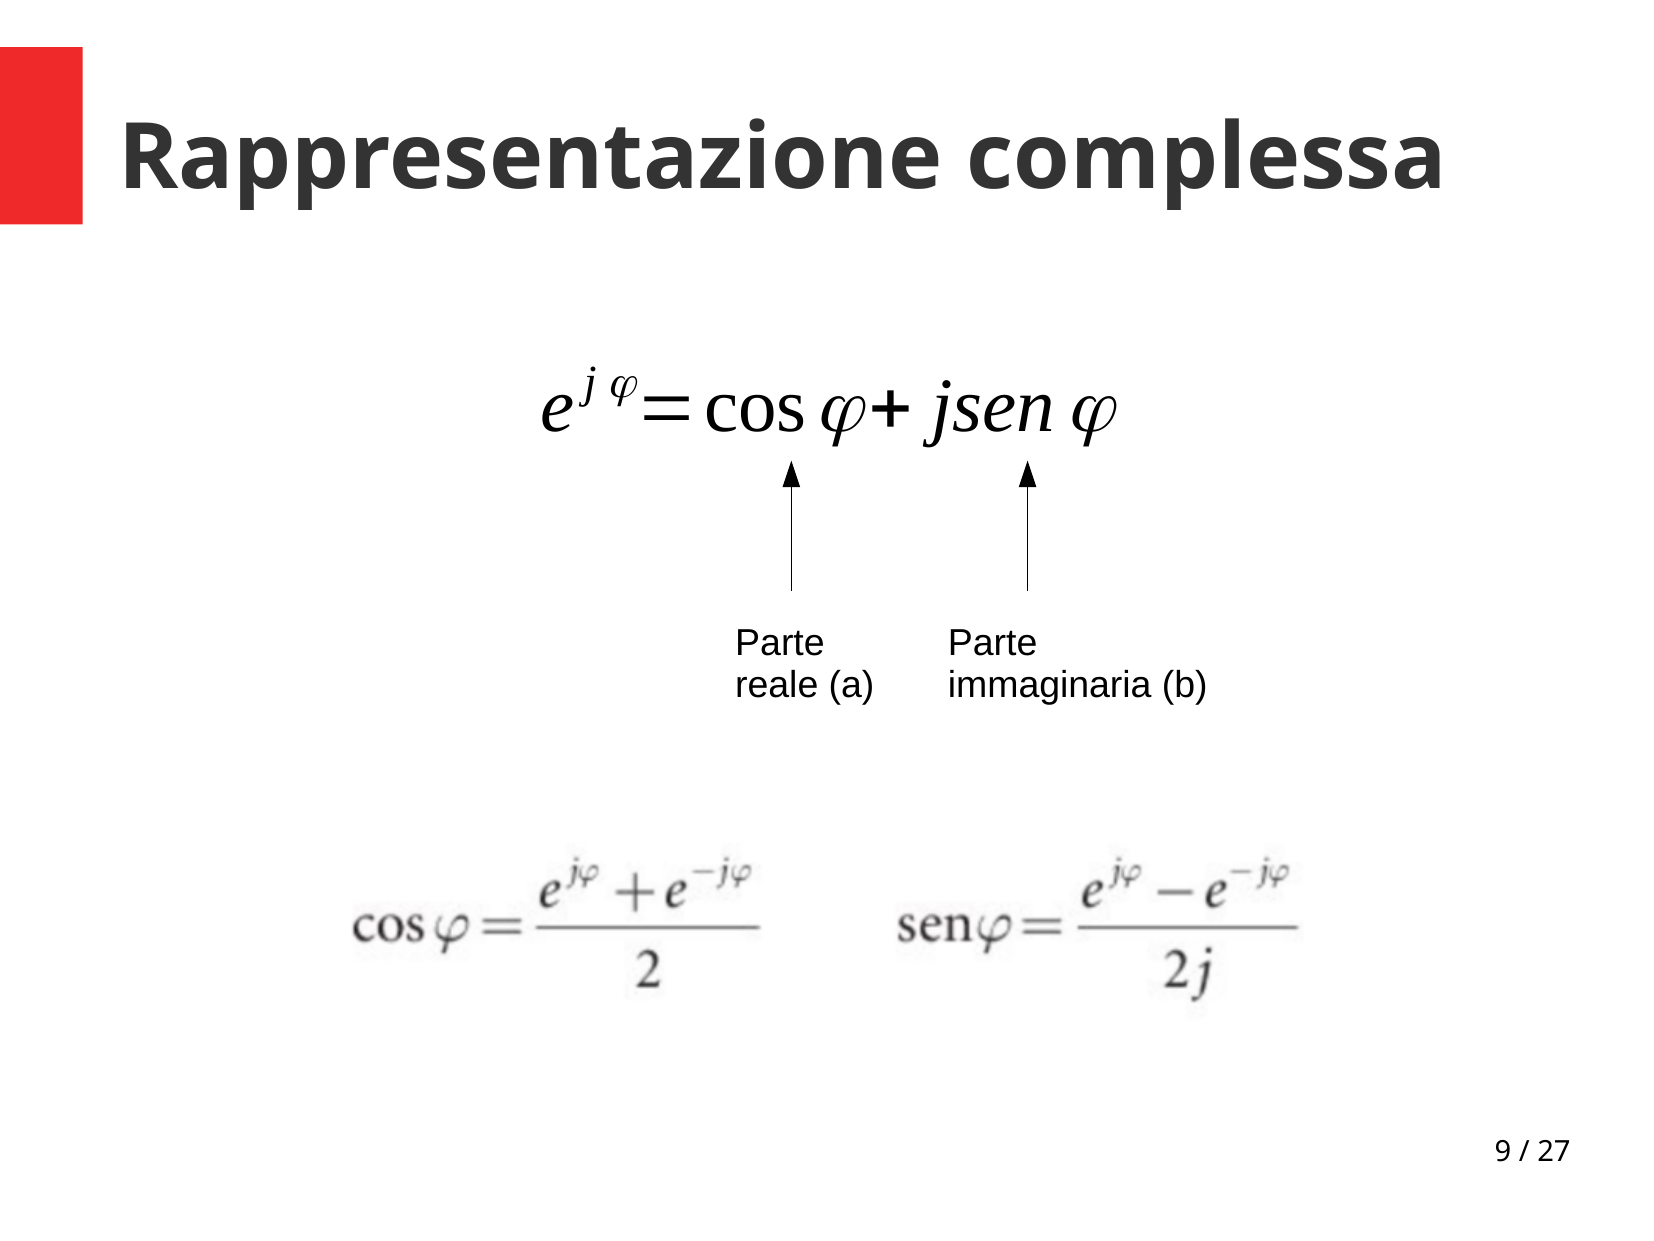

# Rappresentazione complessa
Parte reale (a)
Parte immaginaria (b)
9